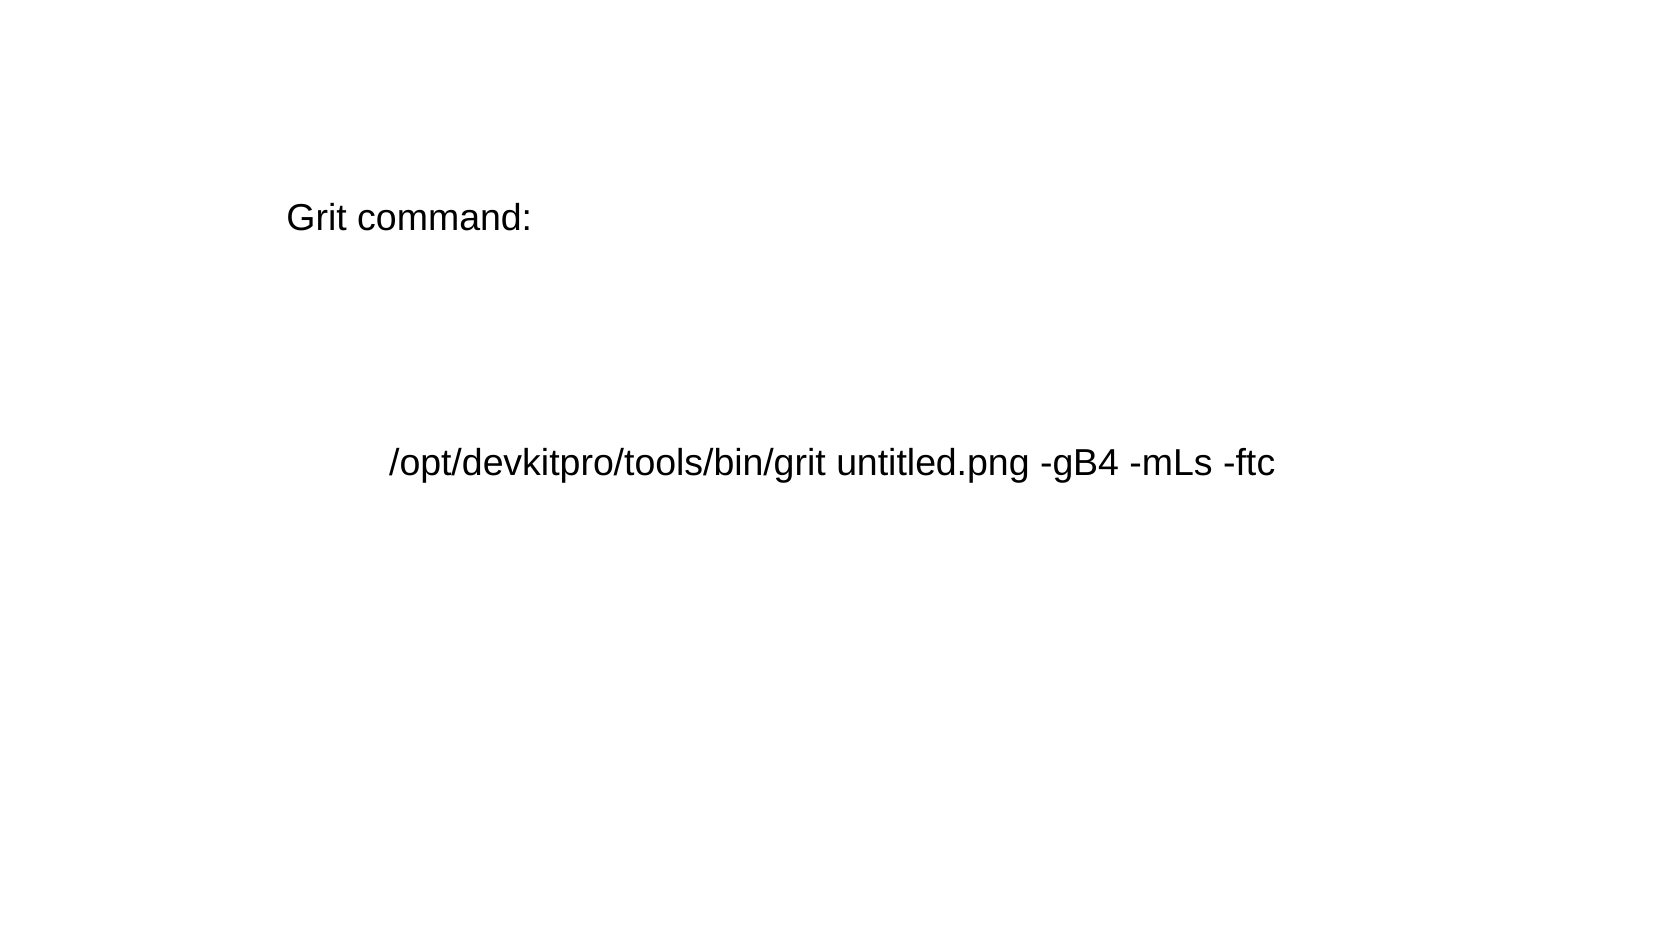

Grit command:
/opt/devkitpro/tools/bin/grit untitled.png -gB4 -mLs -ftc